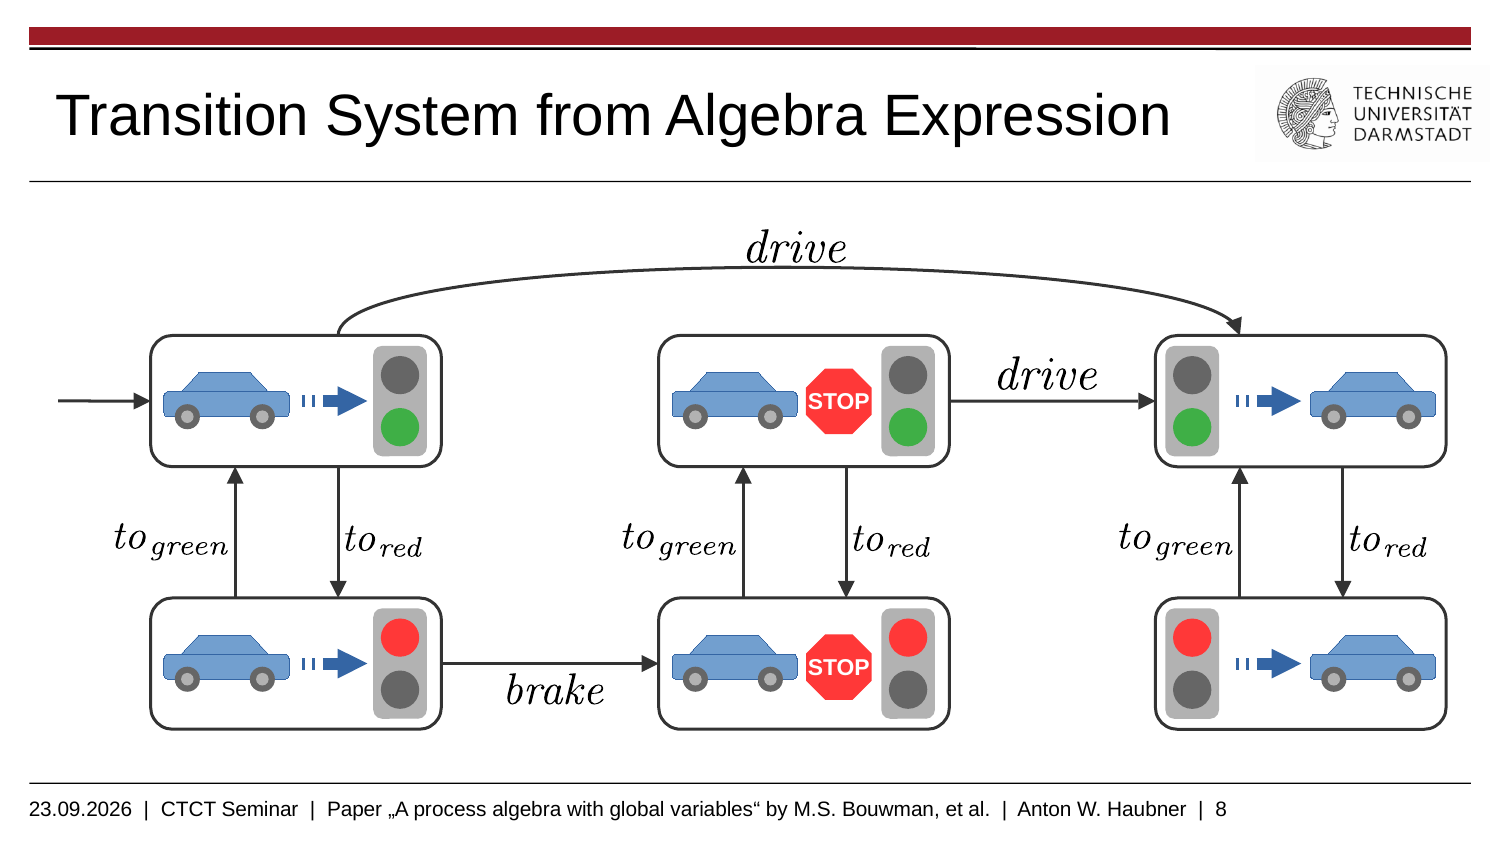

# Transition System from Algebra Expression
STOP
STOP